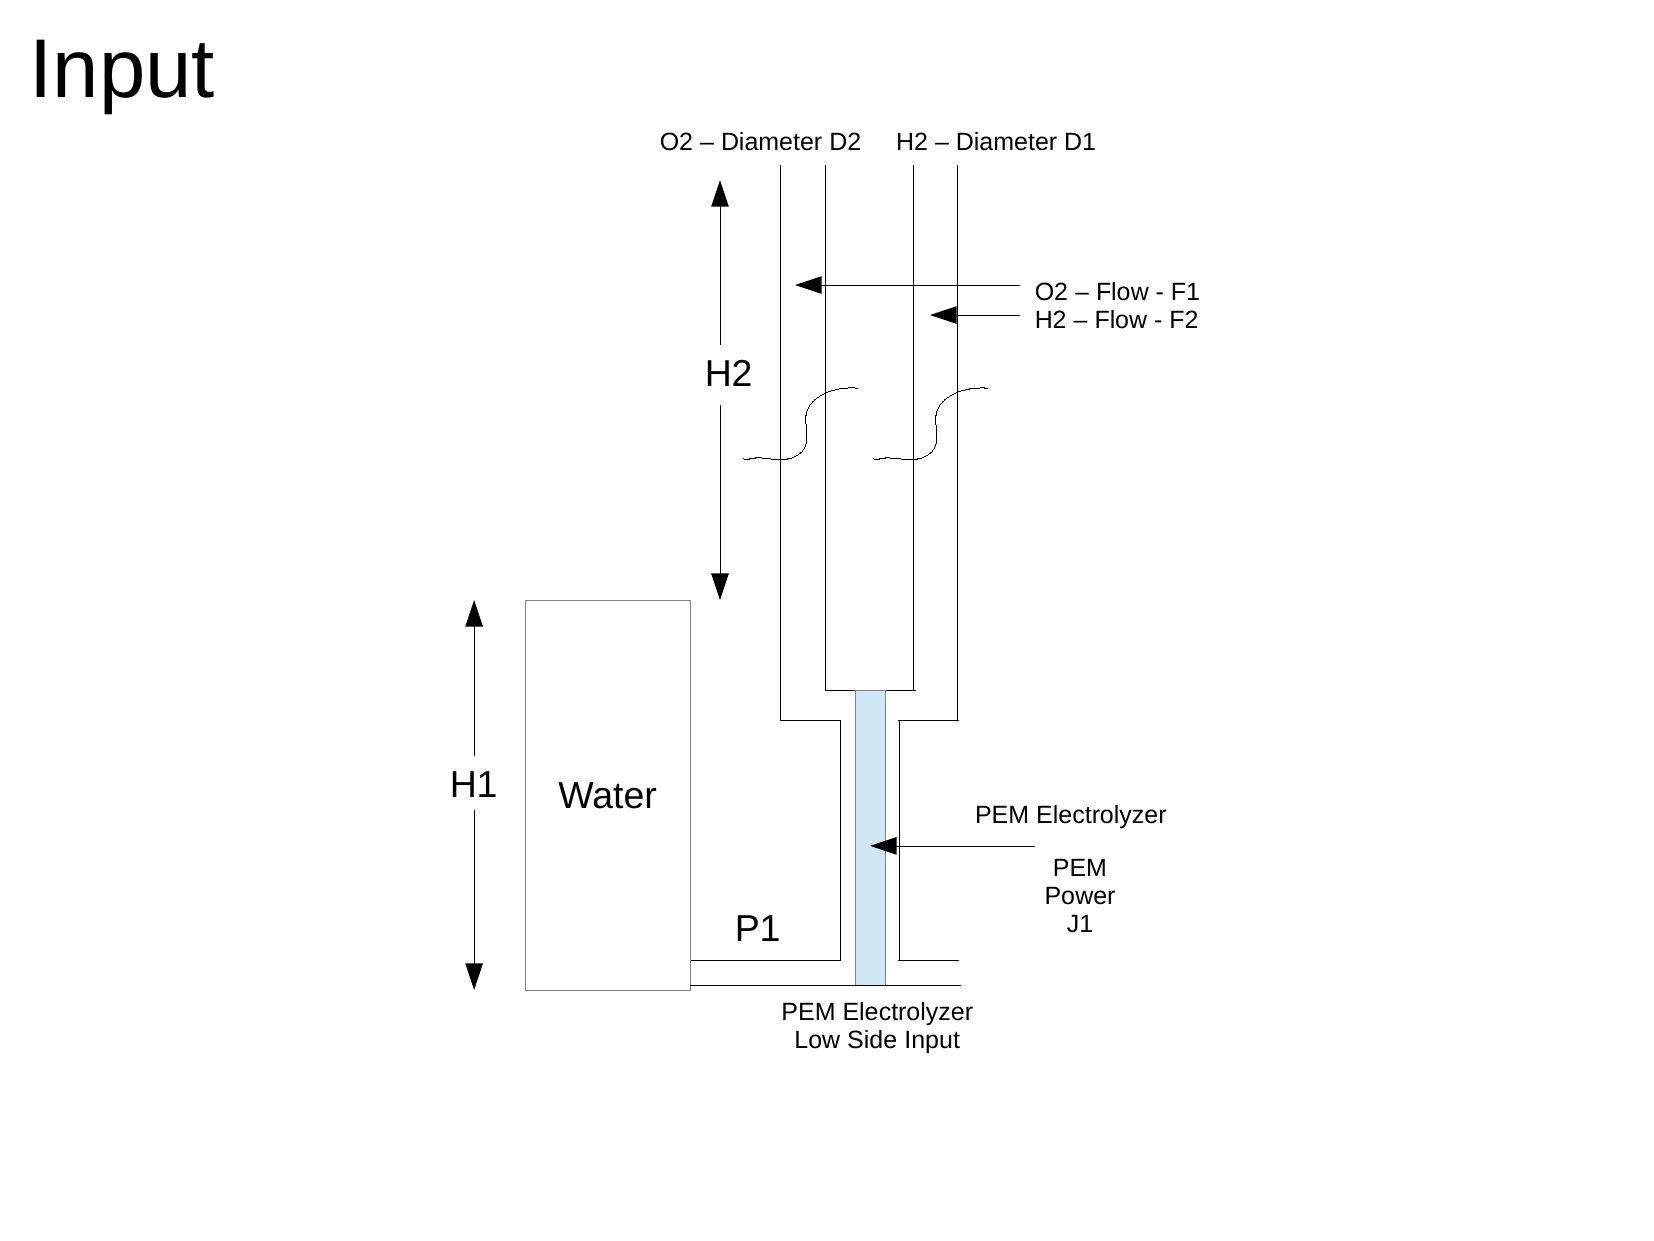

Input
O2 – Diameter D2 H2 – Diameter D1
O2 – Flow - F1
H2 – Flow - F2
H2
Water
H1
PEM Electrolyzer
PEM Power
J1
P1
PEM Electrolyzer Low Side Input